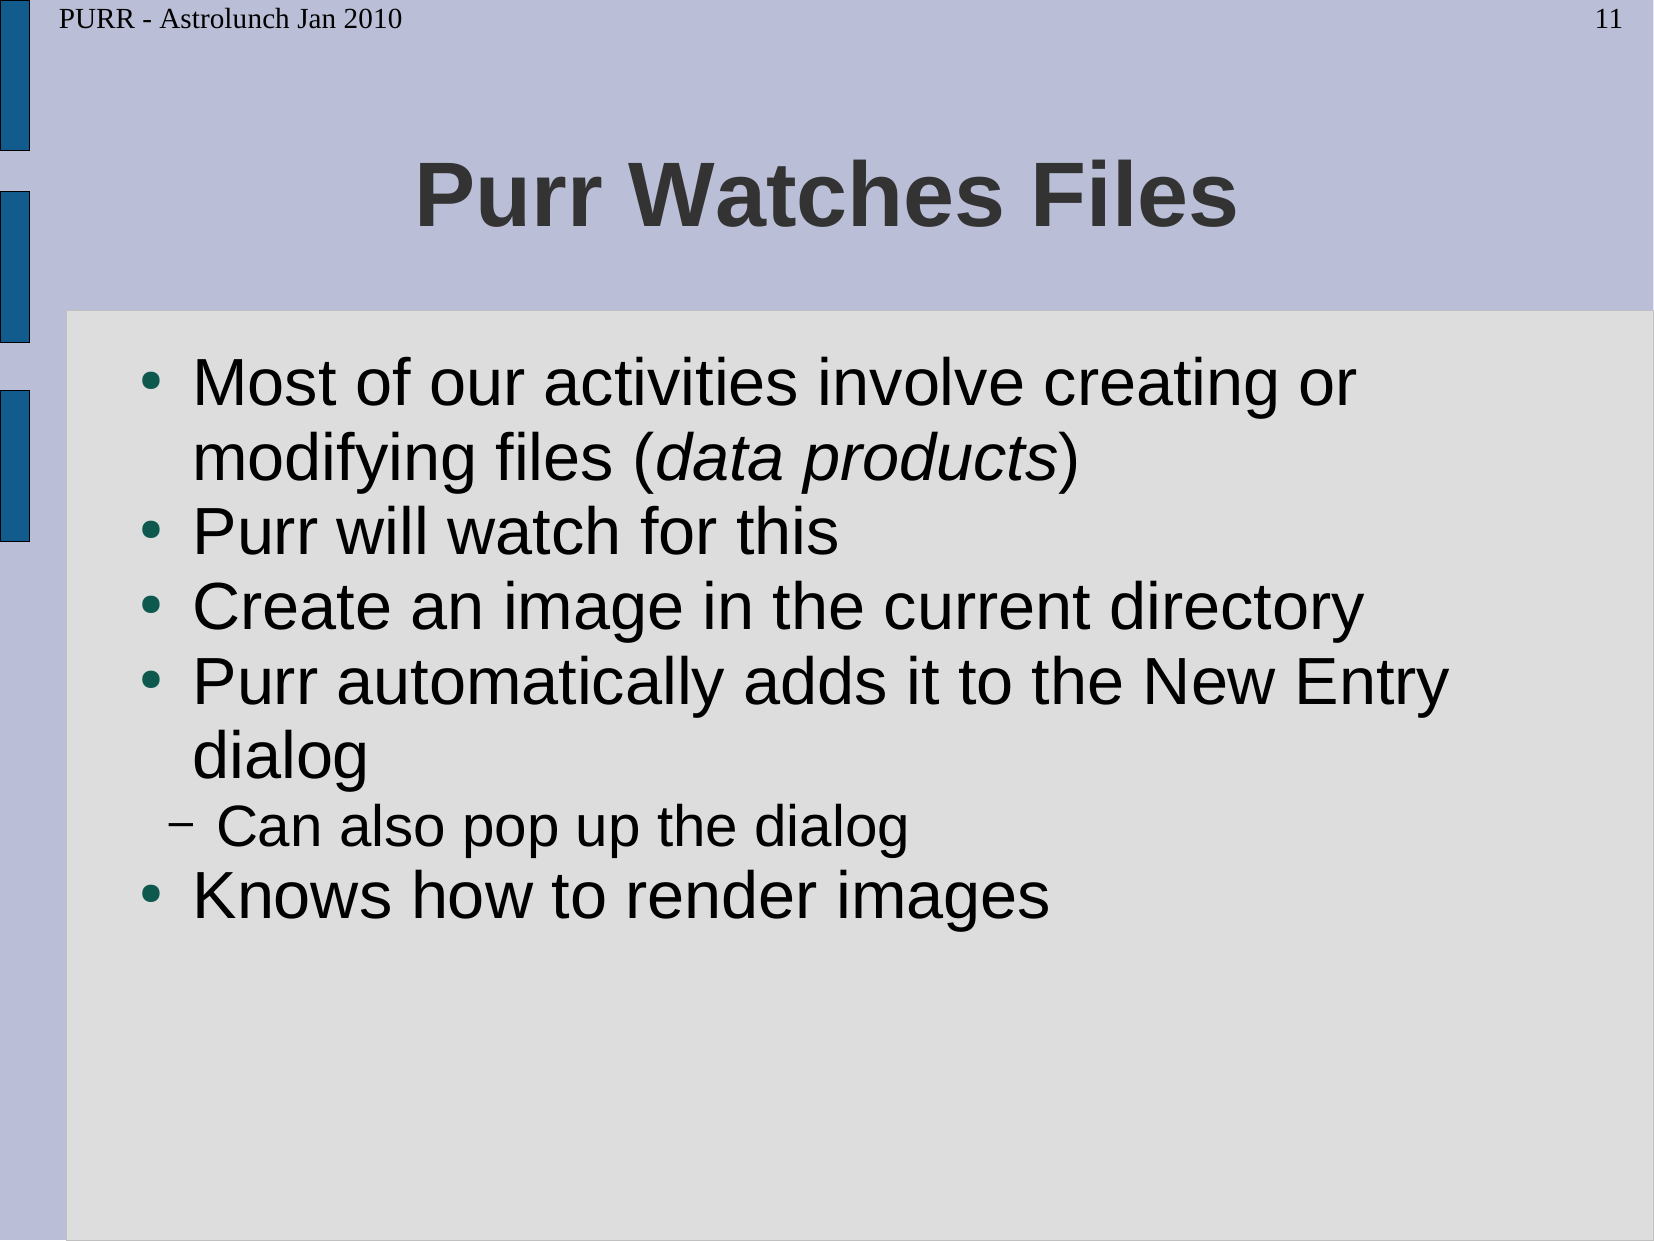

PURR - Astrolunch Jan 2010
11
# Purr Watches Files
Most of our activities involve creating or modifying files (data products)
Purr will watch for this
Create an image in the current directory
Purr automatically adds it to the New Entry dialog
Can also pop up the dialog
Knows how to render images